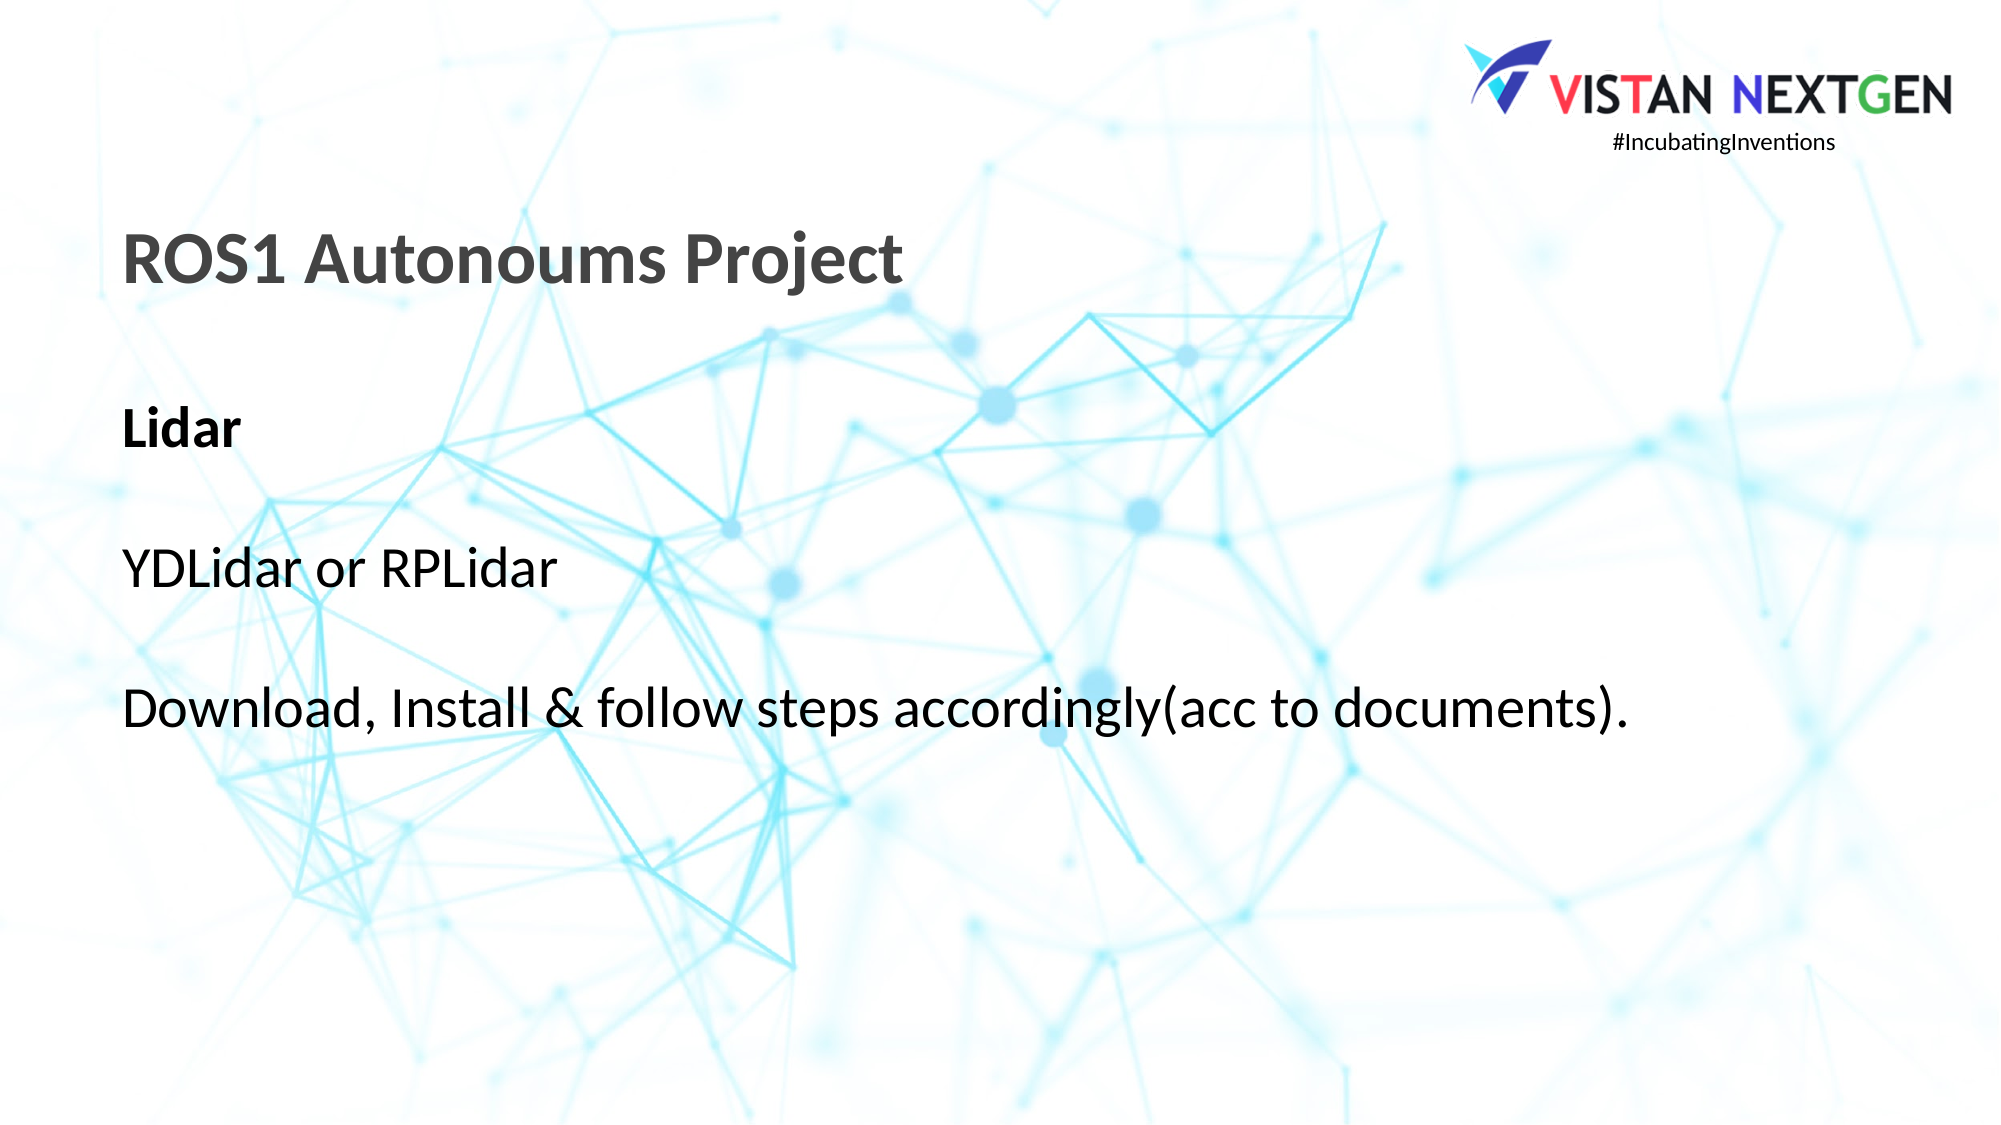

#IncubatingInventions
ROS1 Autonoums Project
Lidar
YDLidar or RPLidar
Download, Install & follow steps accordingly(acc to documents).